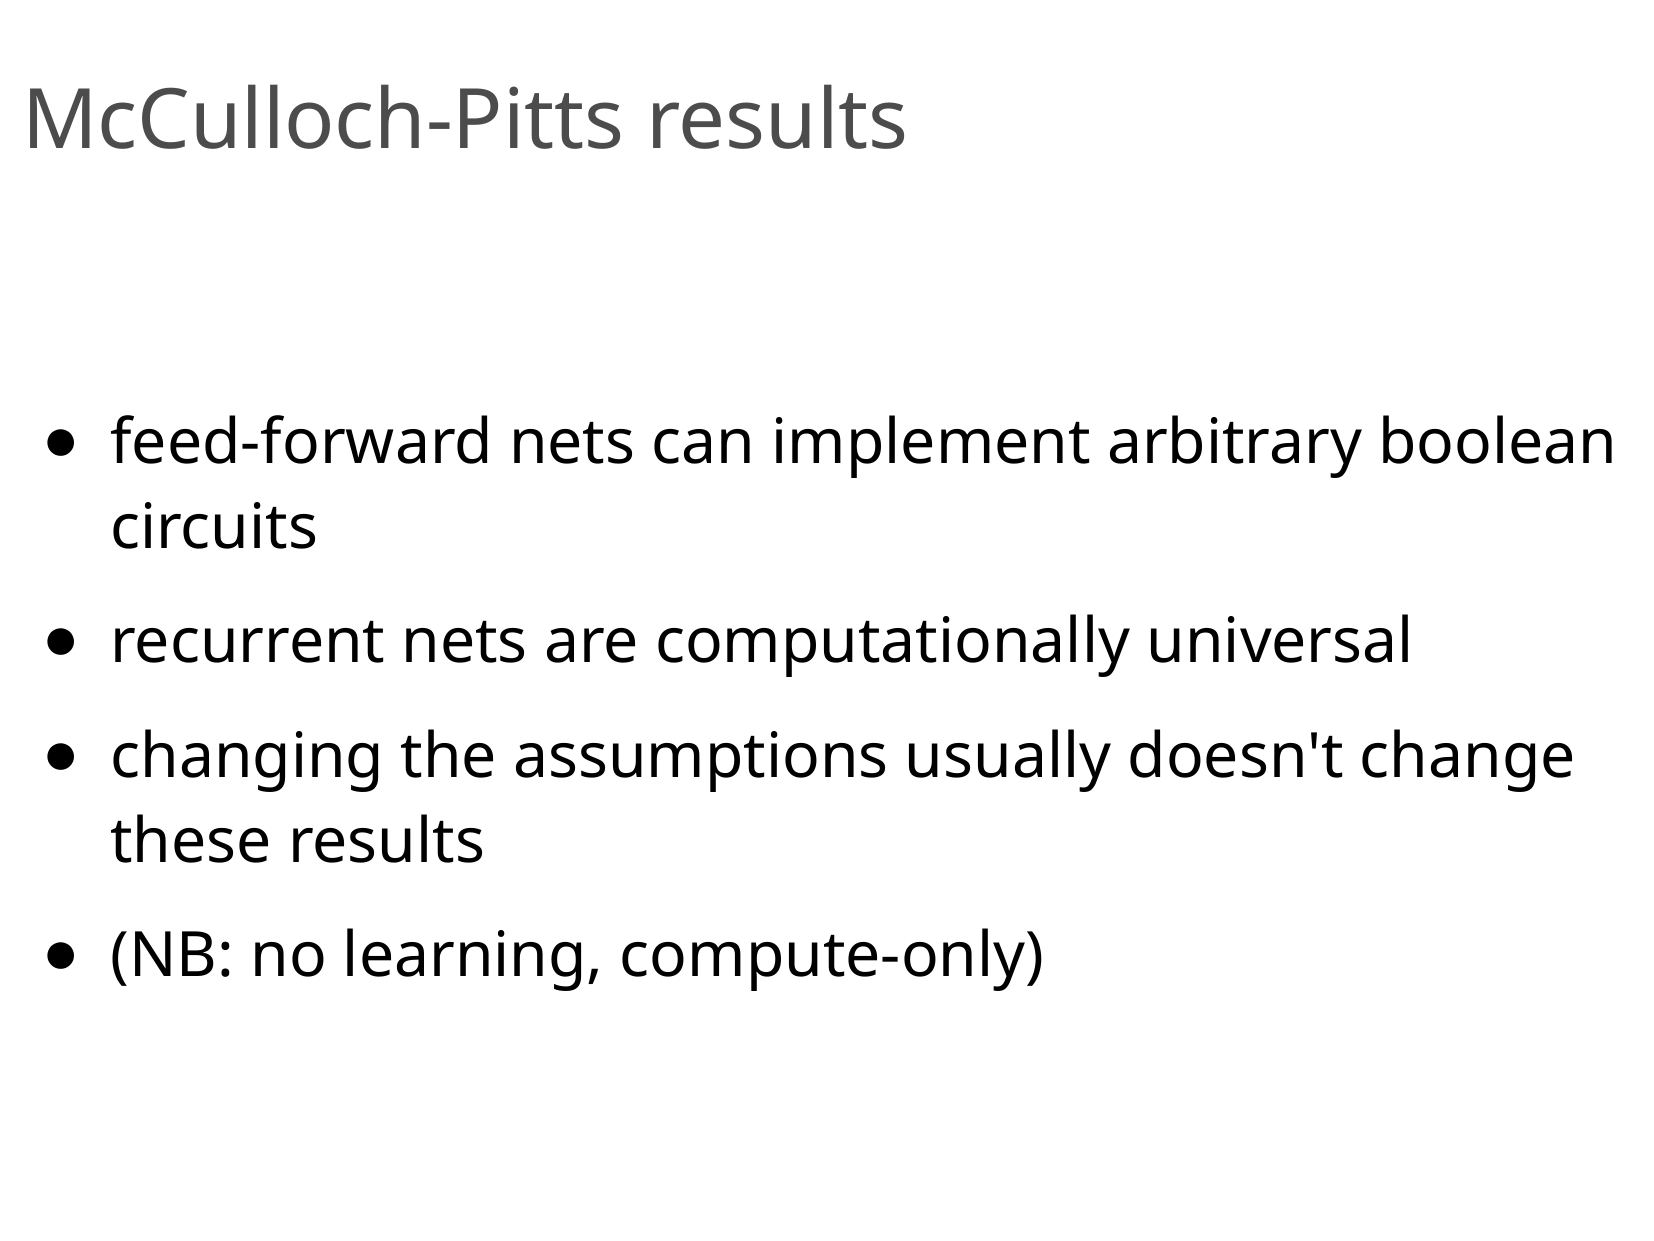

# McCulloch-Pitts results
feed-forward nets can implement arbitrary boolean circuits
recurrent nets are computationally universal
changing the assumptions usually doesn't change these results
(NB: no learning, compute-only)